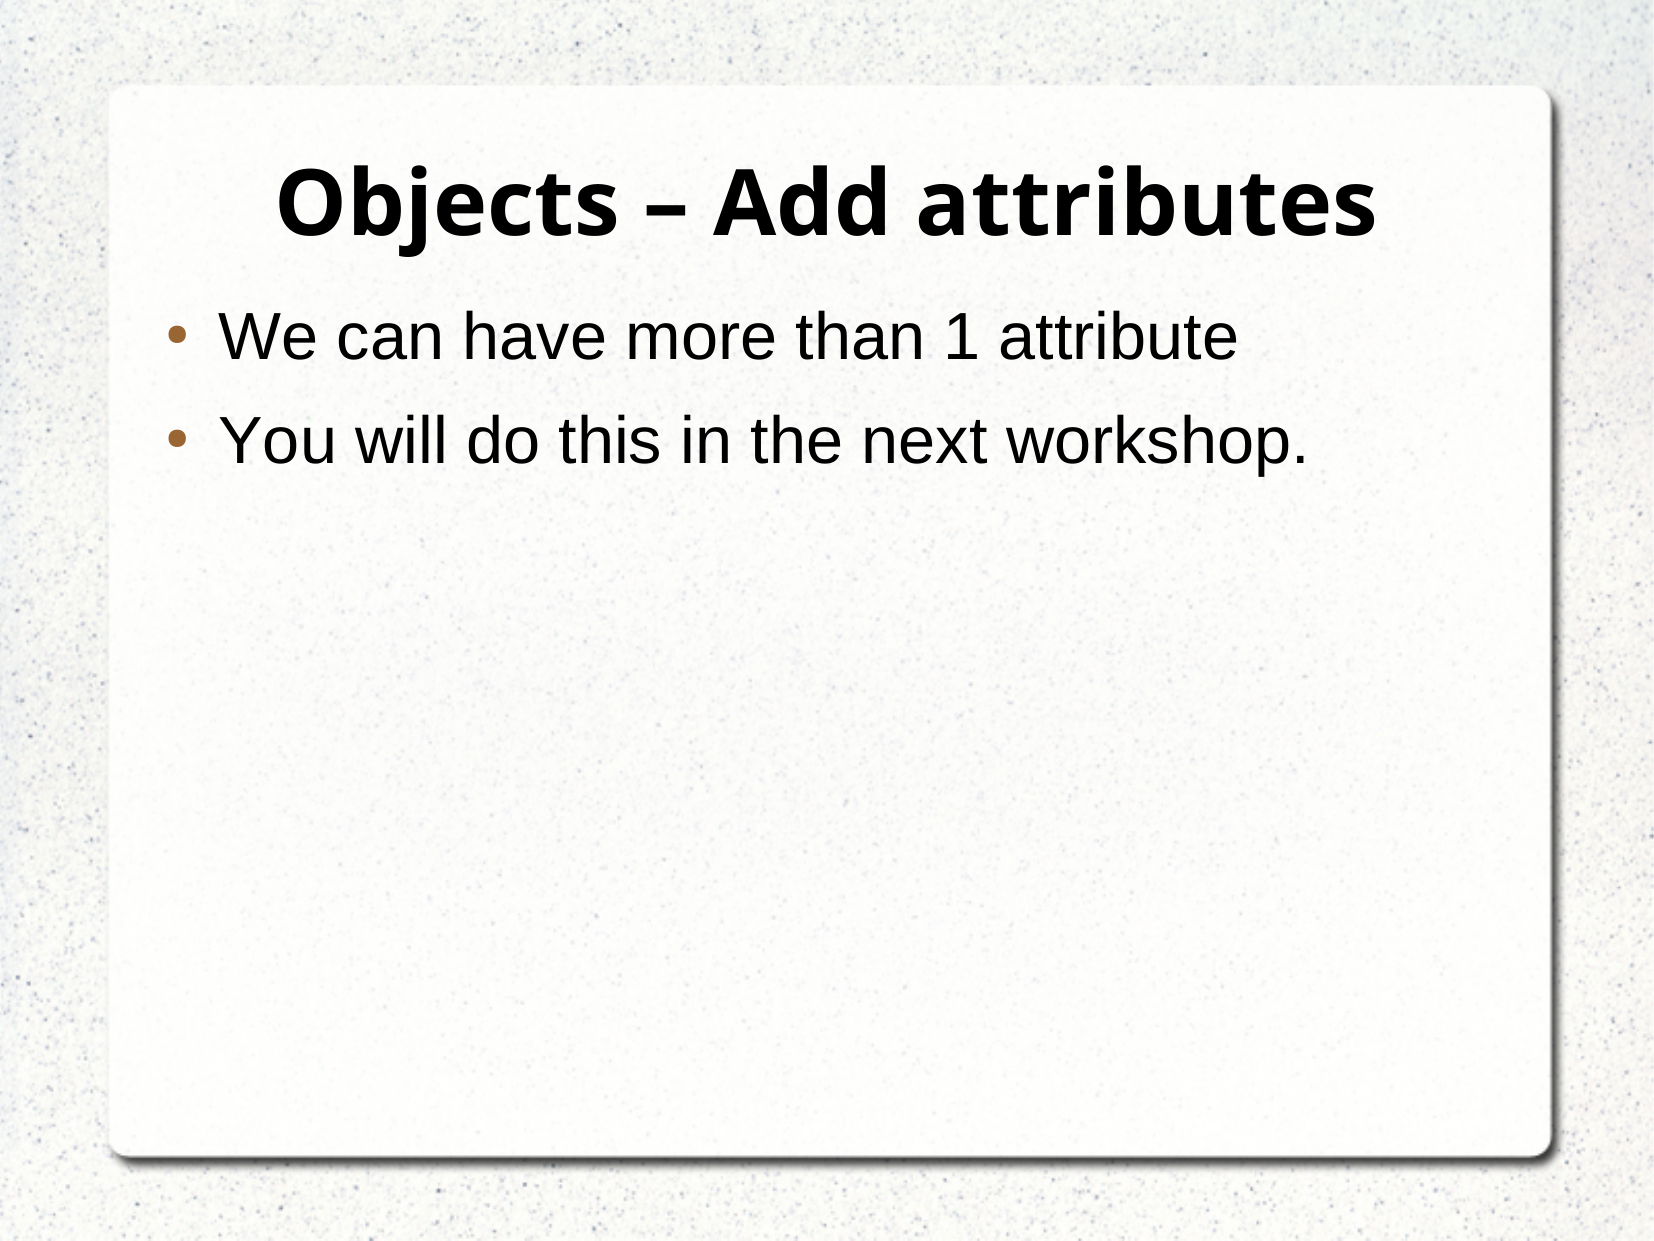

# Objects – Add attributes
We can have more than 1 attribute
You will do this in the next workshop.